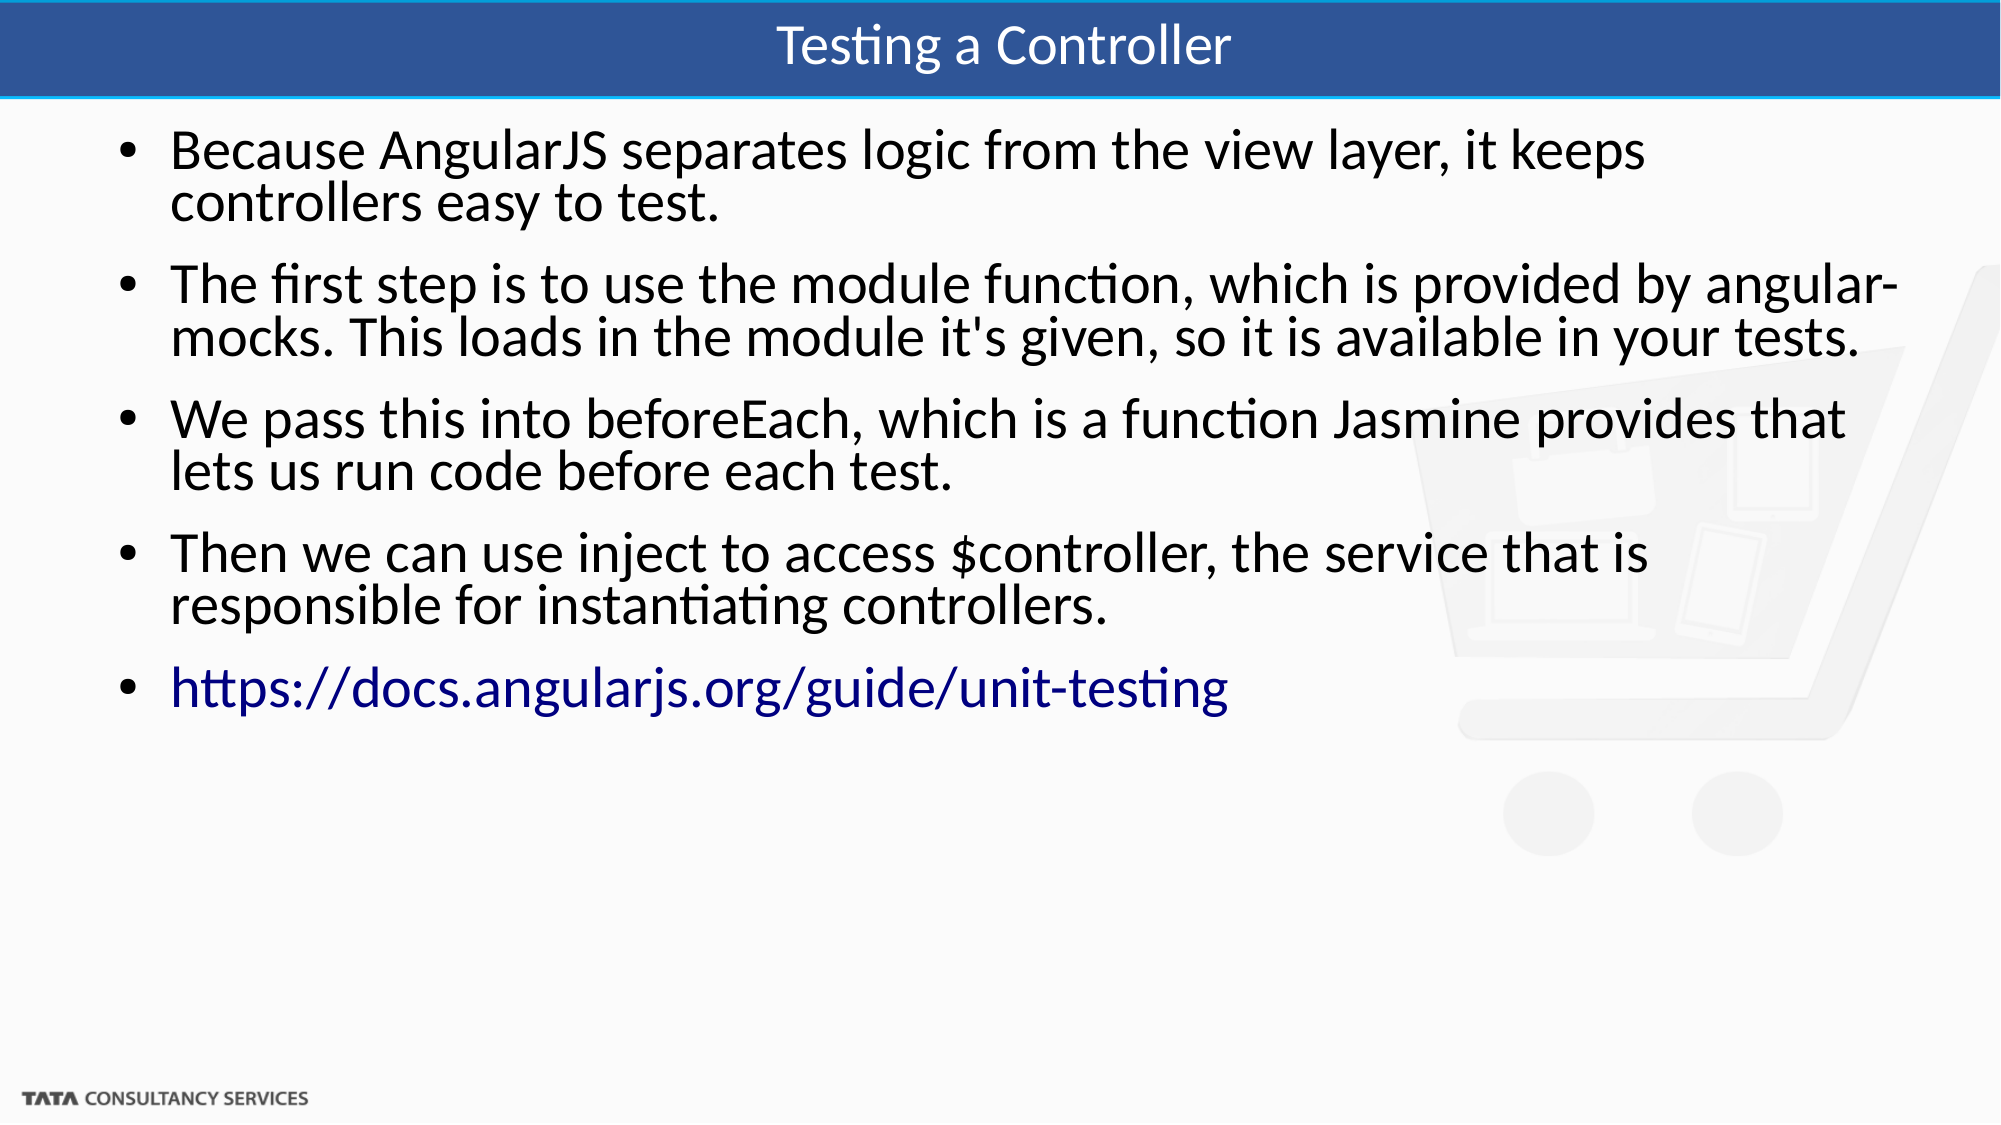

# Testing a Controller
Because AngularJS separates logic from the view layer, it keeps controllers easy to test.
The first step is to use the module function, which is provided by angular-mocks. This loads in the module it's given, so it is available in your tests.
We pass this into beforeEach, which is a function Jasmine provides that lets us run code before each test.
Then we can use inject to access $controller, the service that is responsible for instantiating controllers.
https://docs.angularjs.org/guide/unit-testing